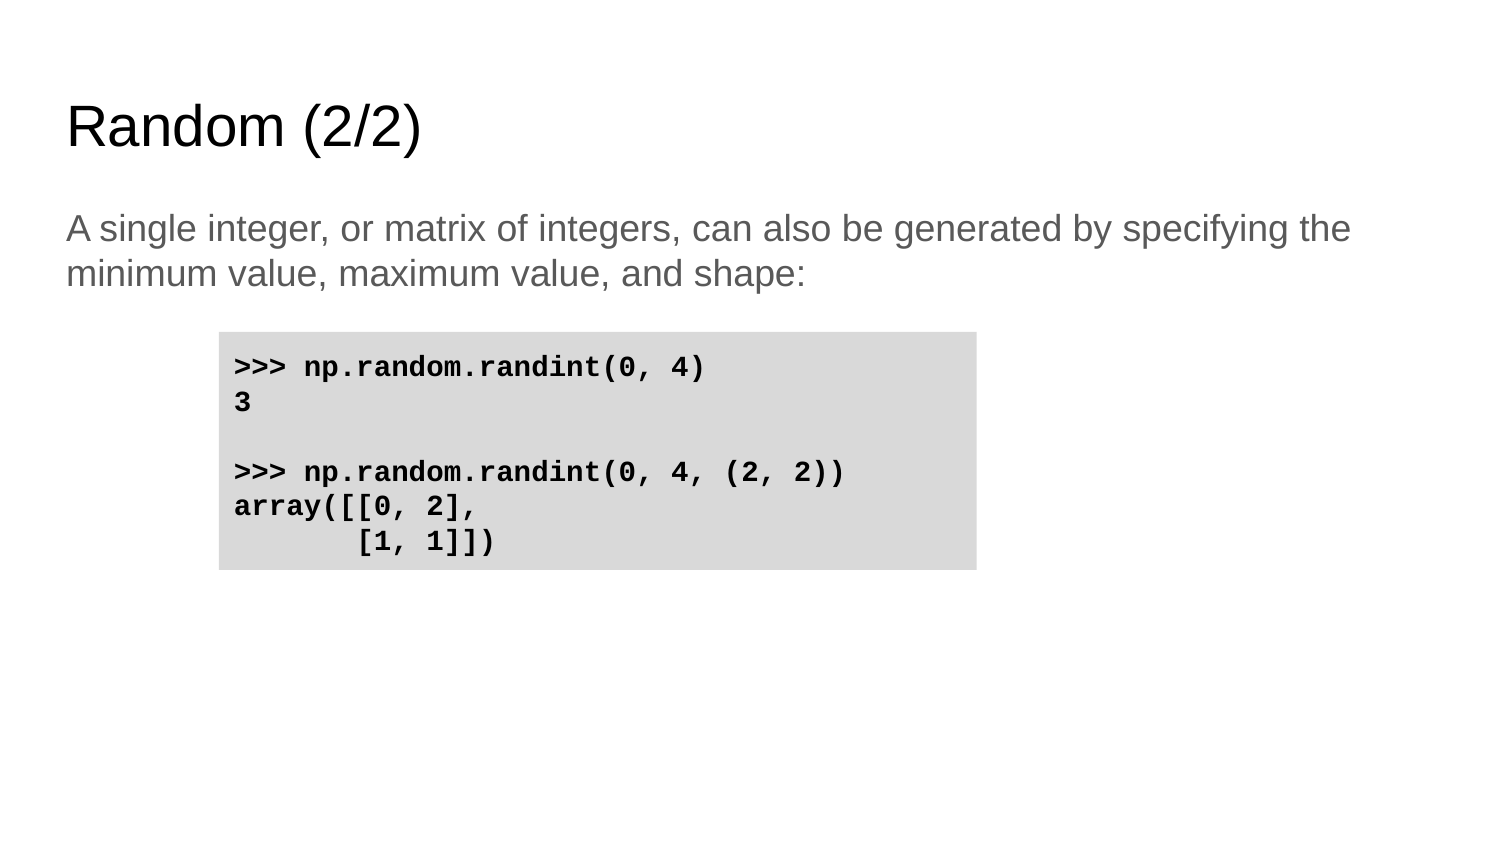

# Random (2/2)
A single integer, or matrix of integers, can also be generated by specifying the minimum value, maximum value, and shape:
>>> np.random.randint(0, 4)
3
>>> np.random.randint(0, 4, (2, 2))
array([[0, 2],
 [1, 1]])